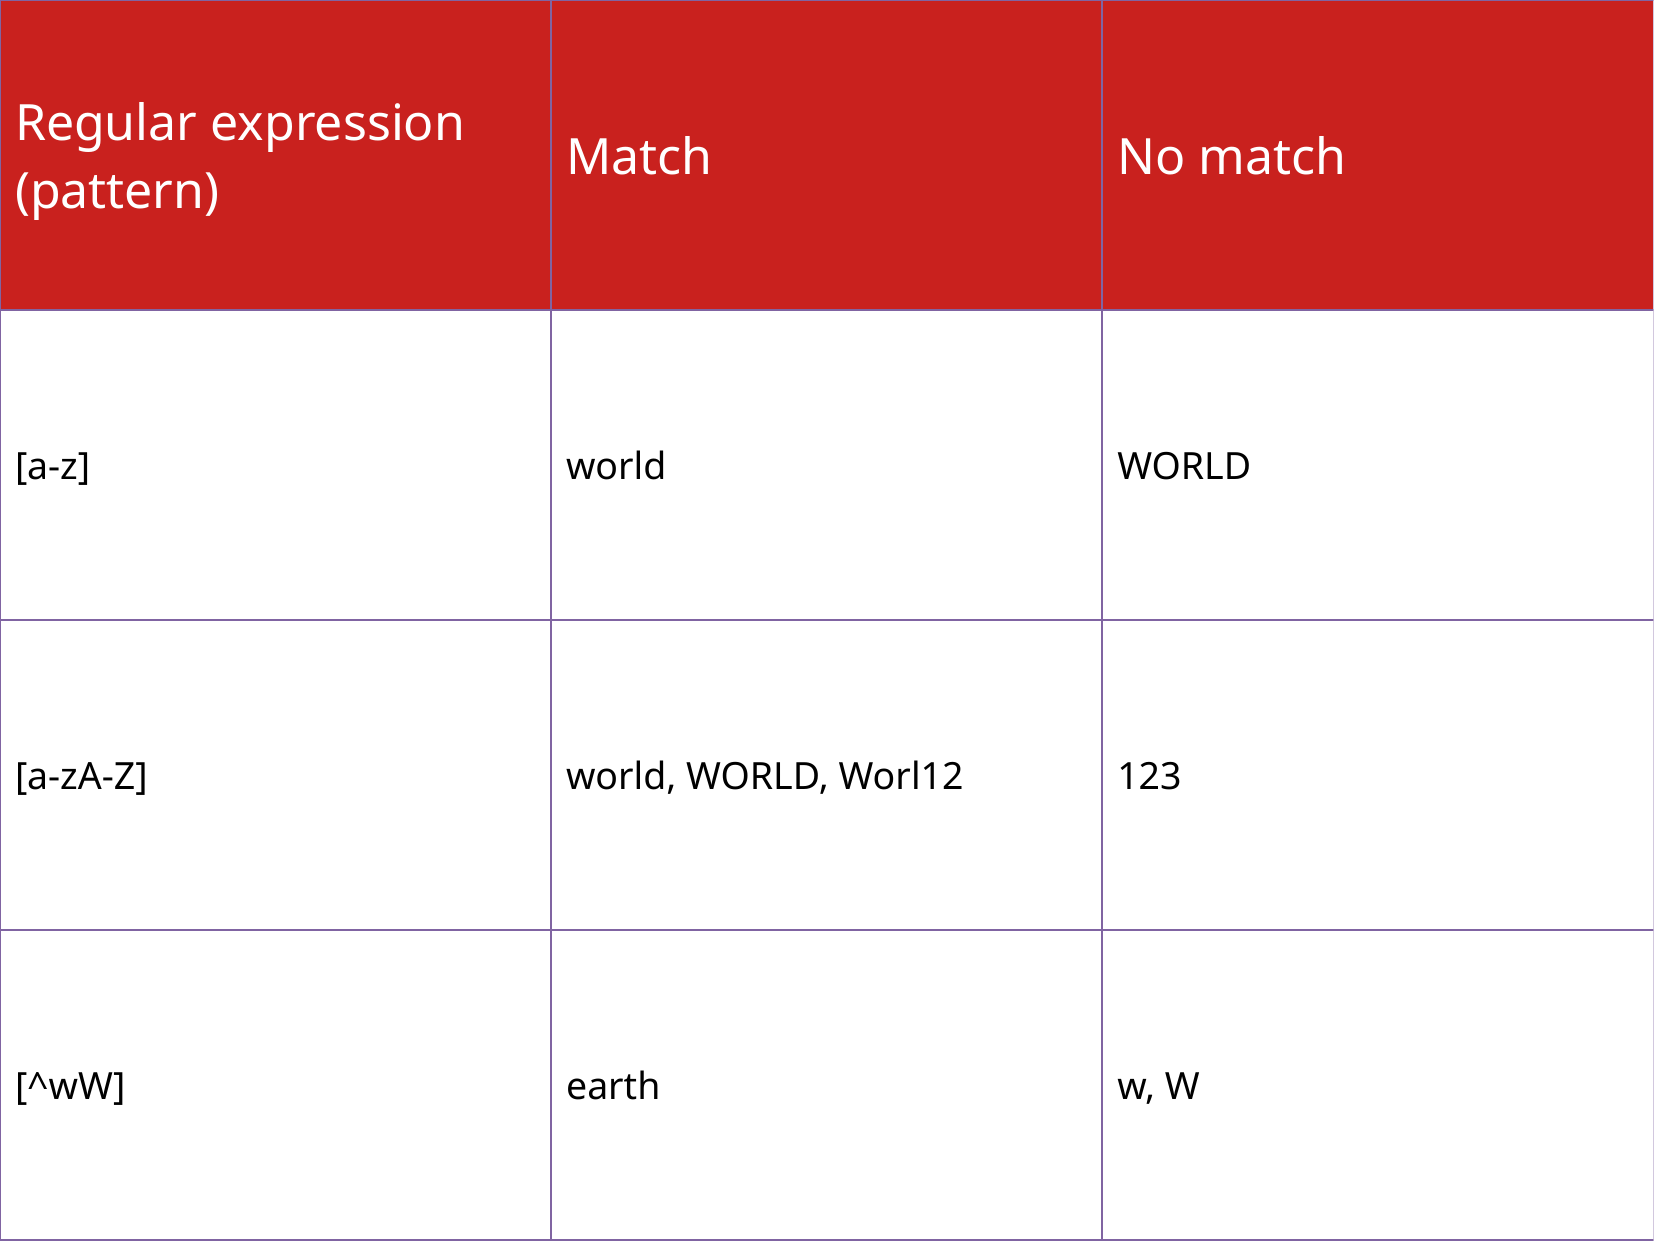

| Regular expression (pattern) | Match | No match |
| --- | --- | --- |
| [a-z] | world | WORLD |
| [a-zA-Z] | world, WORLD, Worl12 | 123 |
| [^wW] | earth | w, W |